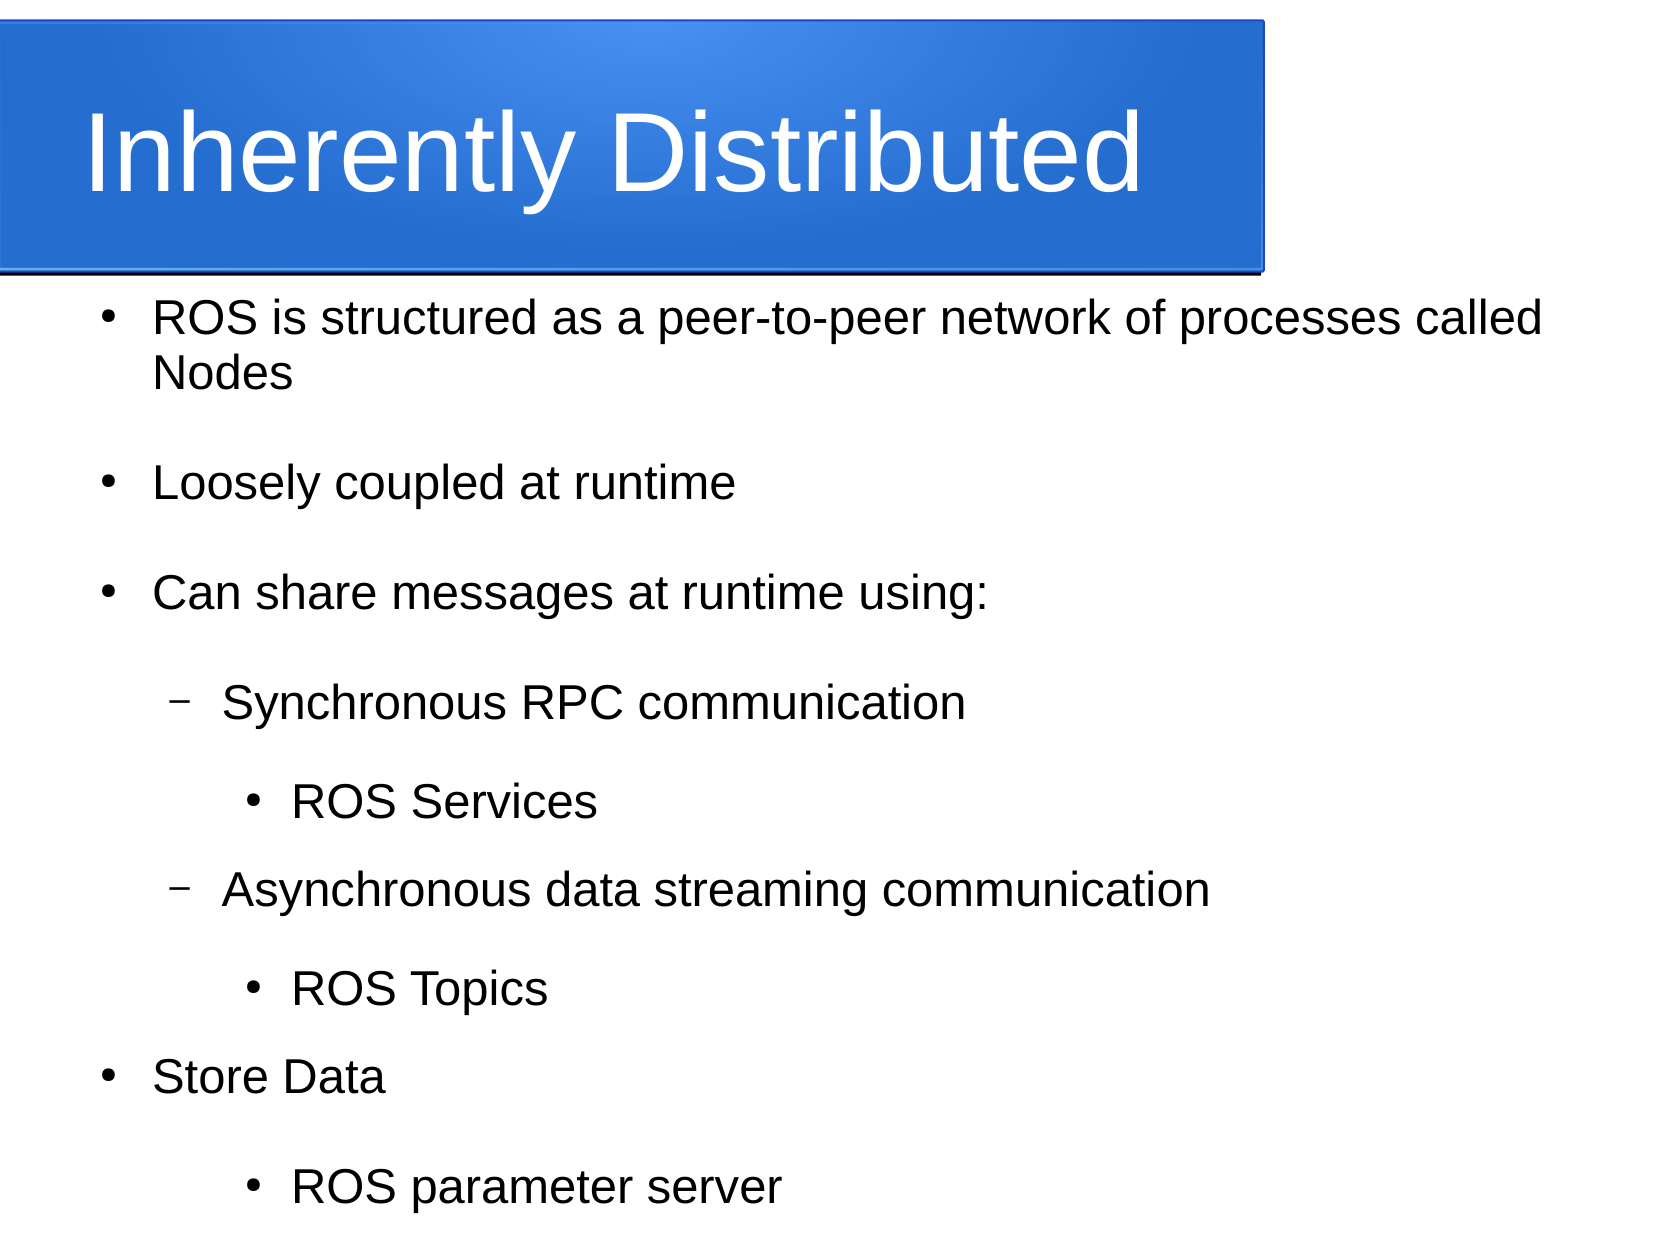

# Inherently Distributed
ROS is structured as a peer-to-peer network of processes called Nodes
Loosely coupled at runtime
Can share messages at runtime using:
Synchronous RPC communication
ROS Services
Asynchronous data streaming communication
ROS Topics
Store Data
ROS parameter server